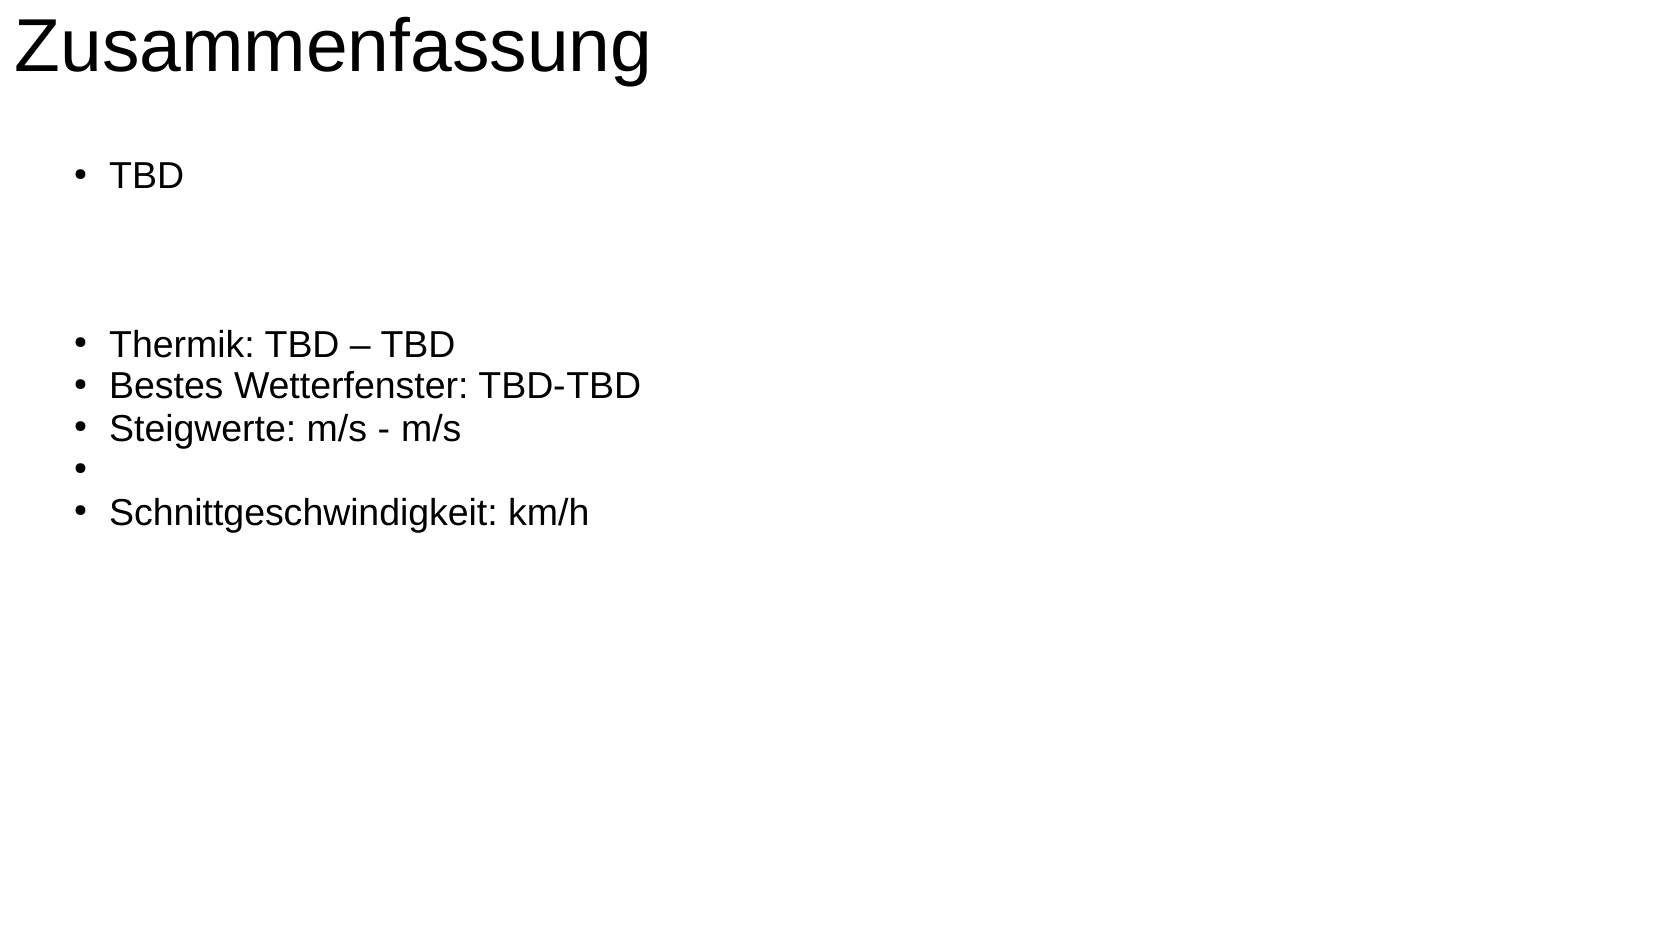

Zusammenfassung
TBD
Thermik: TBD – TBD
Bestes Wetterfenster: TBD-TBD
Steigwerte: m/s - m/s
Schnittgeschwindigkeit: km/h